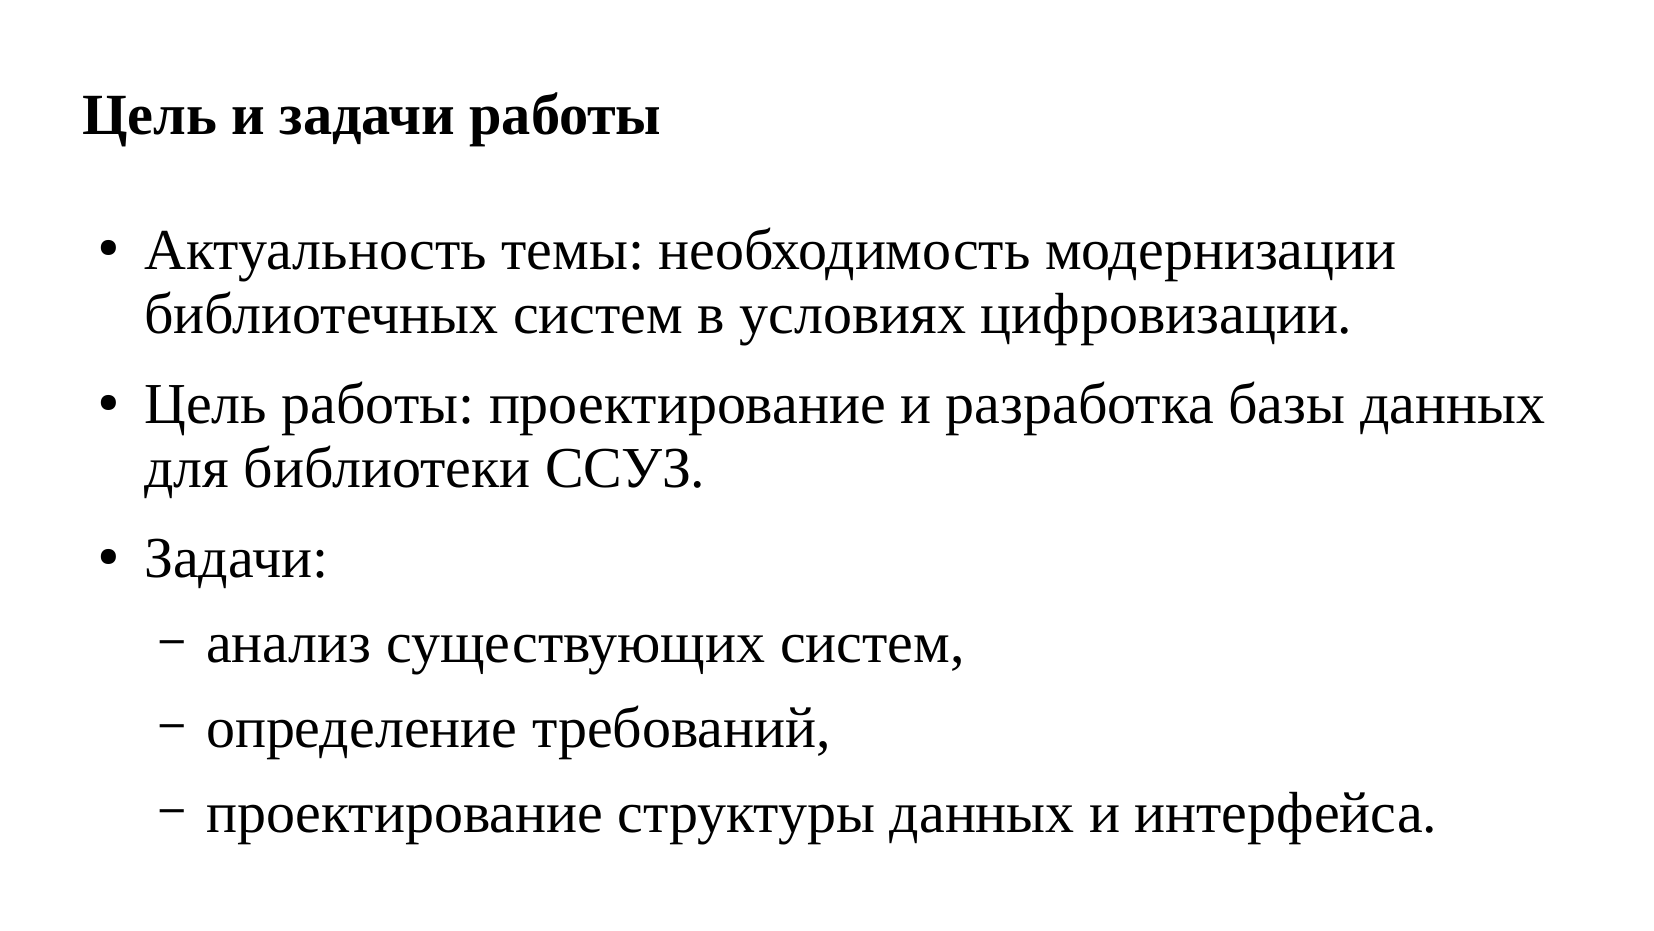

# Цель и задачи работы
Актуальность темы: необходимость модернизации библиотечных систем в условиях цифровизации.
Цель работы: проектирование и разработка базы данных для библиотеки ССУЗ.
Задачи:
анализ существующих систем,
определение требований,
проектирование структуры данных и интерфейса.